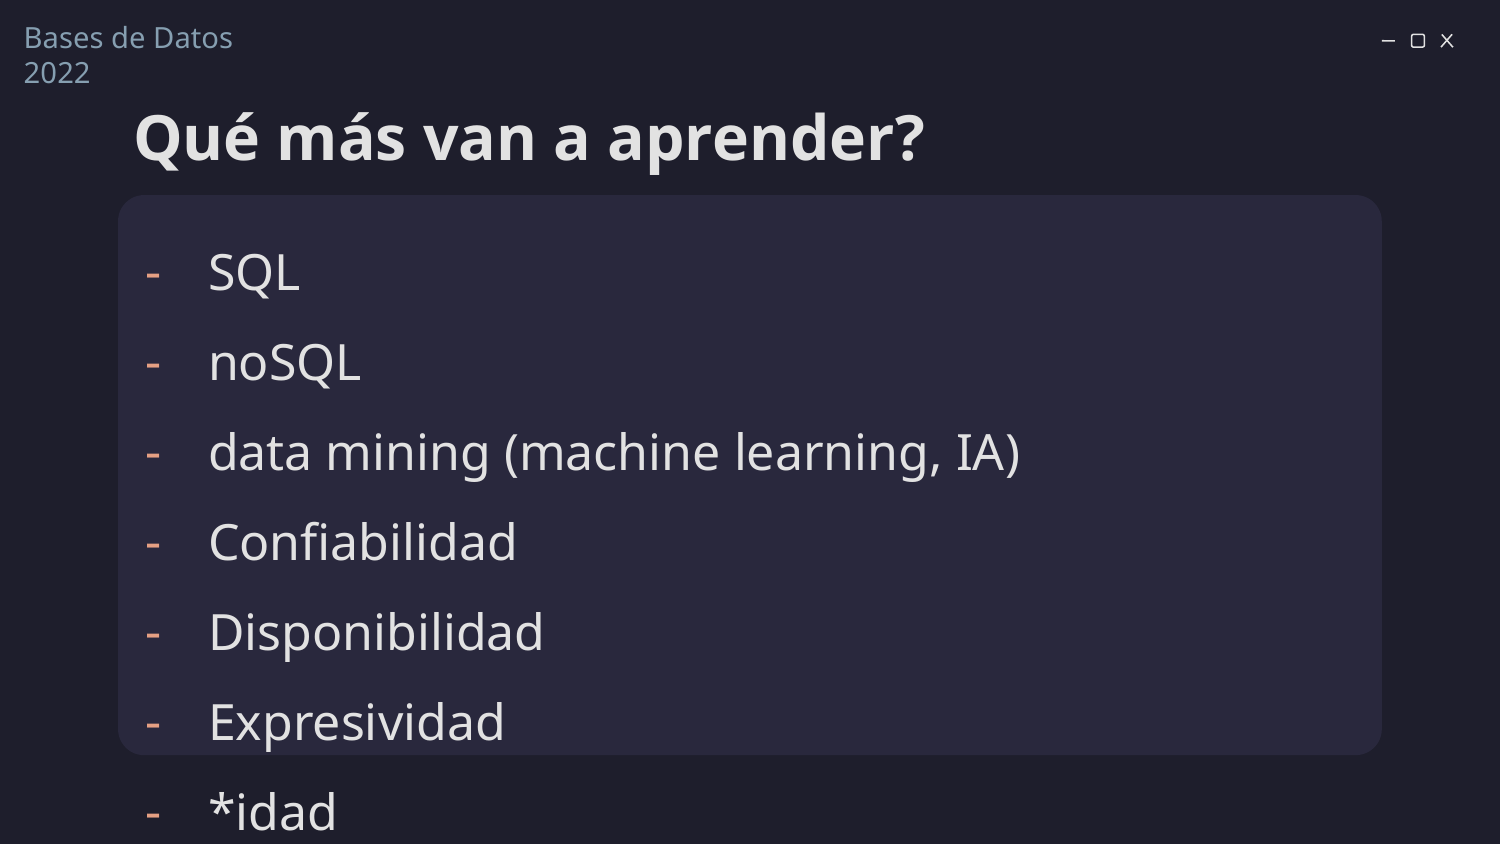

# Qué más van a aprender?
SQL
noSQL
data mining (machine learning, IA)
Confiabilidad
Disponibilidad
Expresividad
*idad